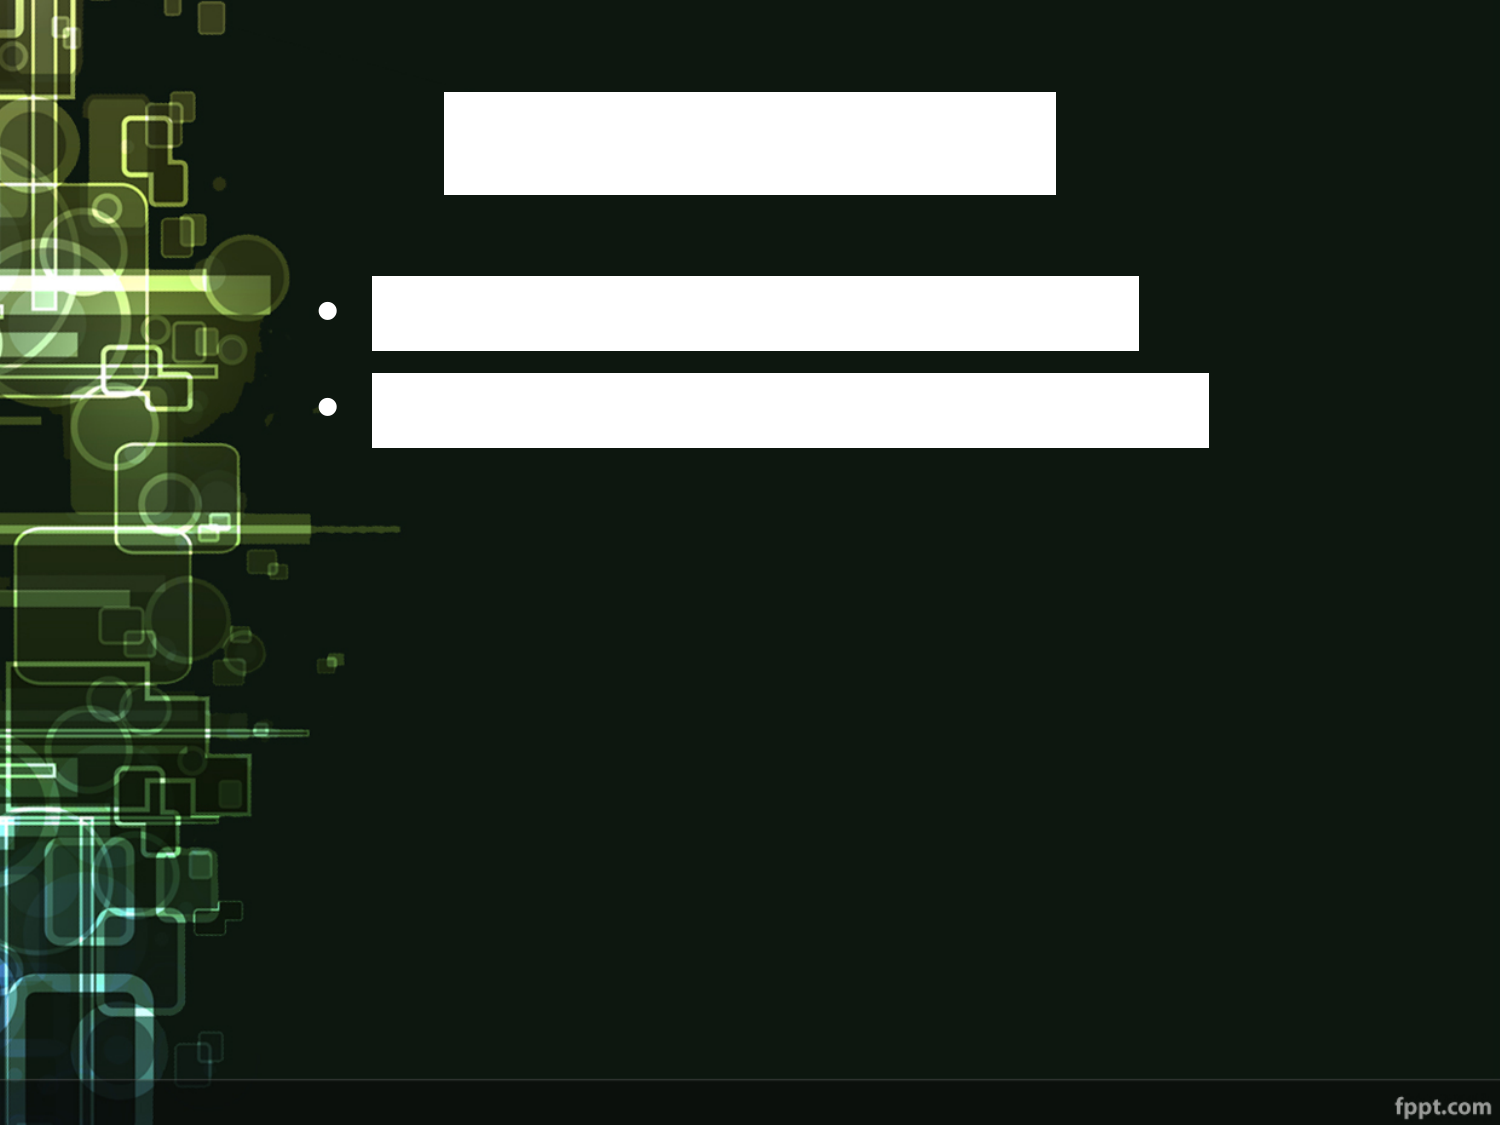

# Trudne pytania
Logika rozmyta wokół nas
Czy jest w ogóle potrzebna?